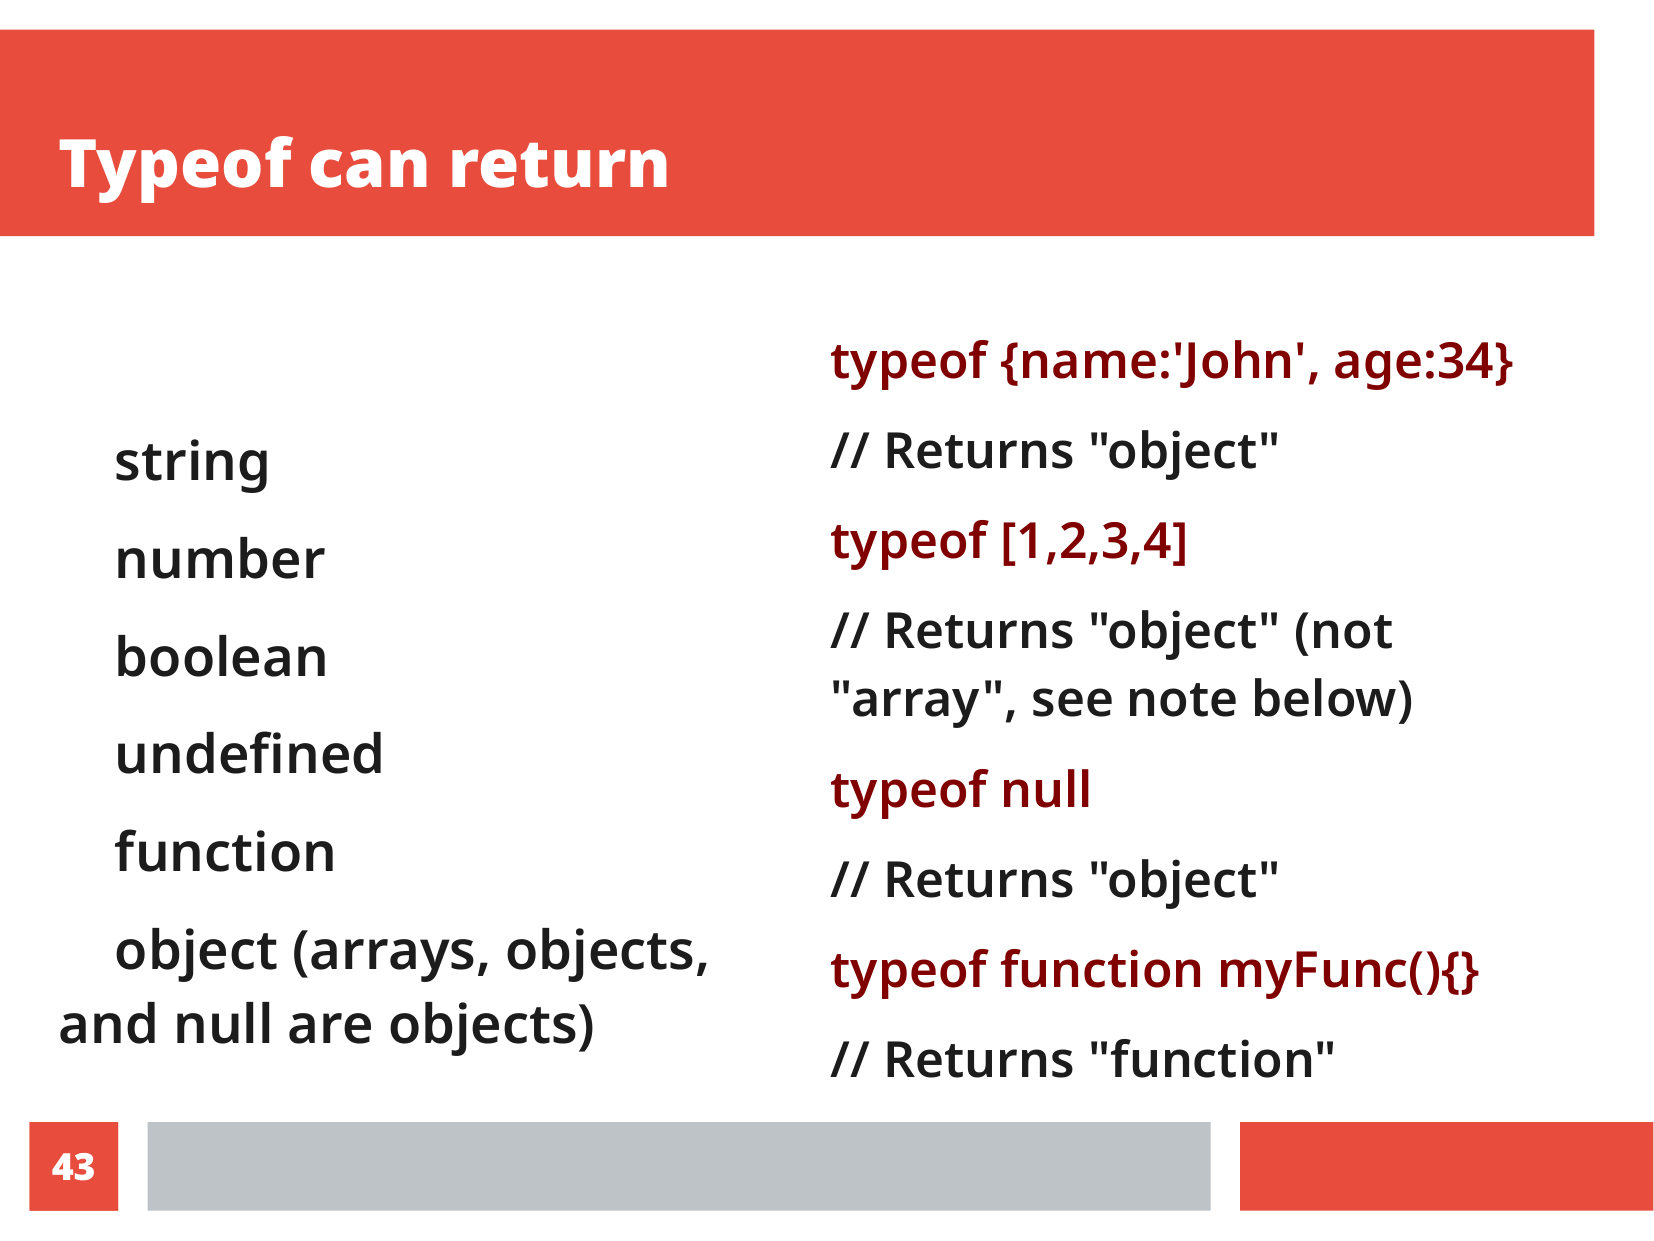

# Typeof can return
 string
 number
 boolean
 undefined
 function
 object (arrays, objects, and null are objects)
typeof {name:'John', age:34}
// Returns "object"
typeof [1,2,3,4]
// Returns "object" (not "array", see note below)
typeof null
// Returns "object"
typeof function myFunc(){}
// Returns "function"
43